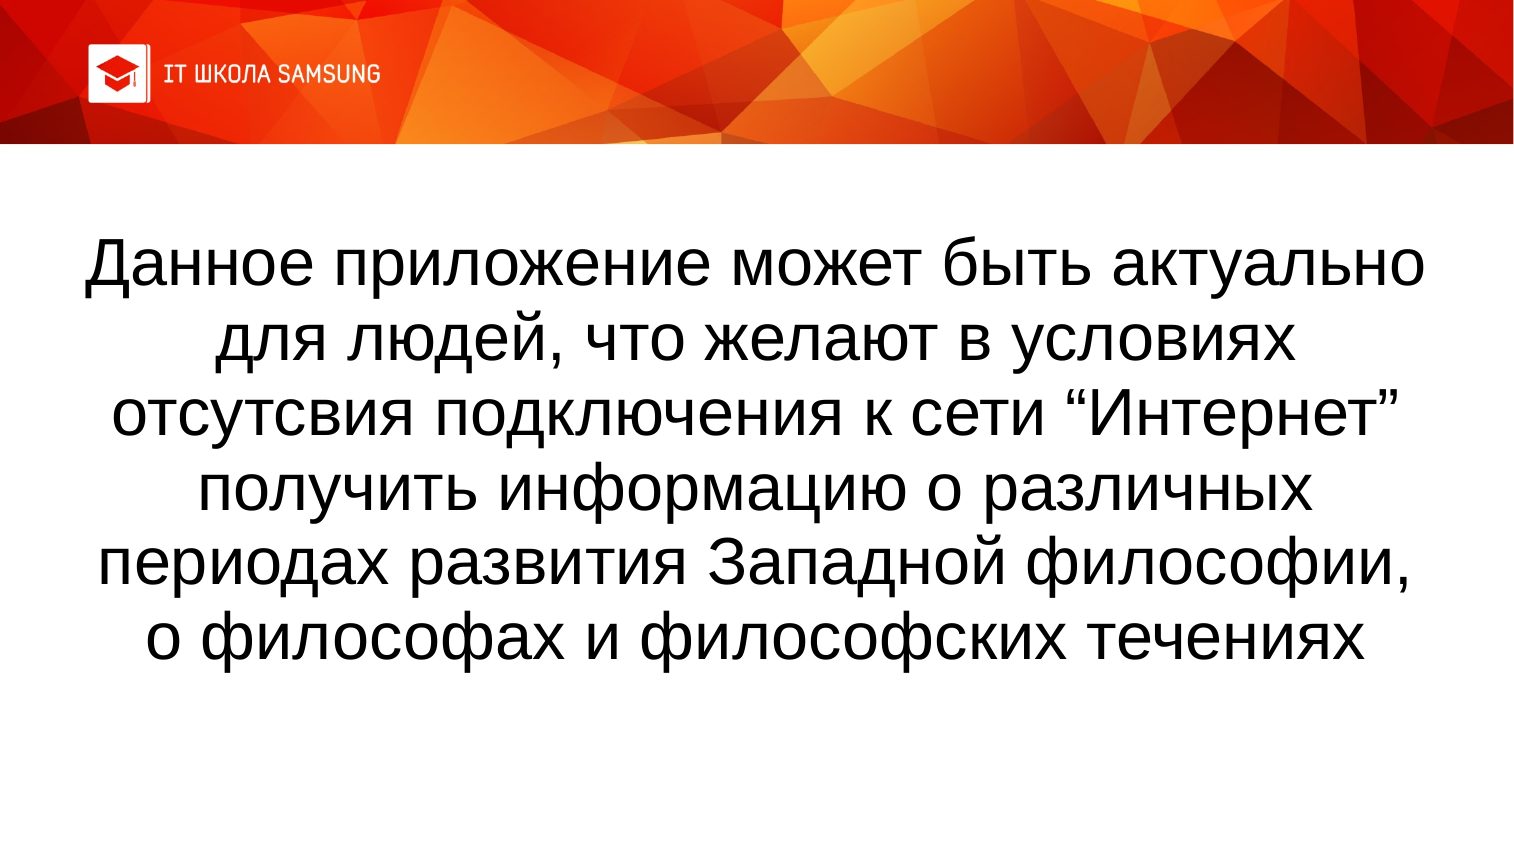

#
Данное приложение может быть актуально для людей, что желают в условиях отсутсвия подключения к сети “Интернет” получить информацию о различных периодах развития Западной философии, о философах и философских течениях